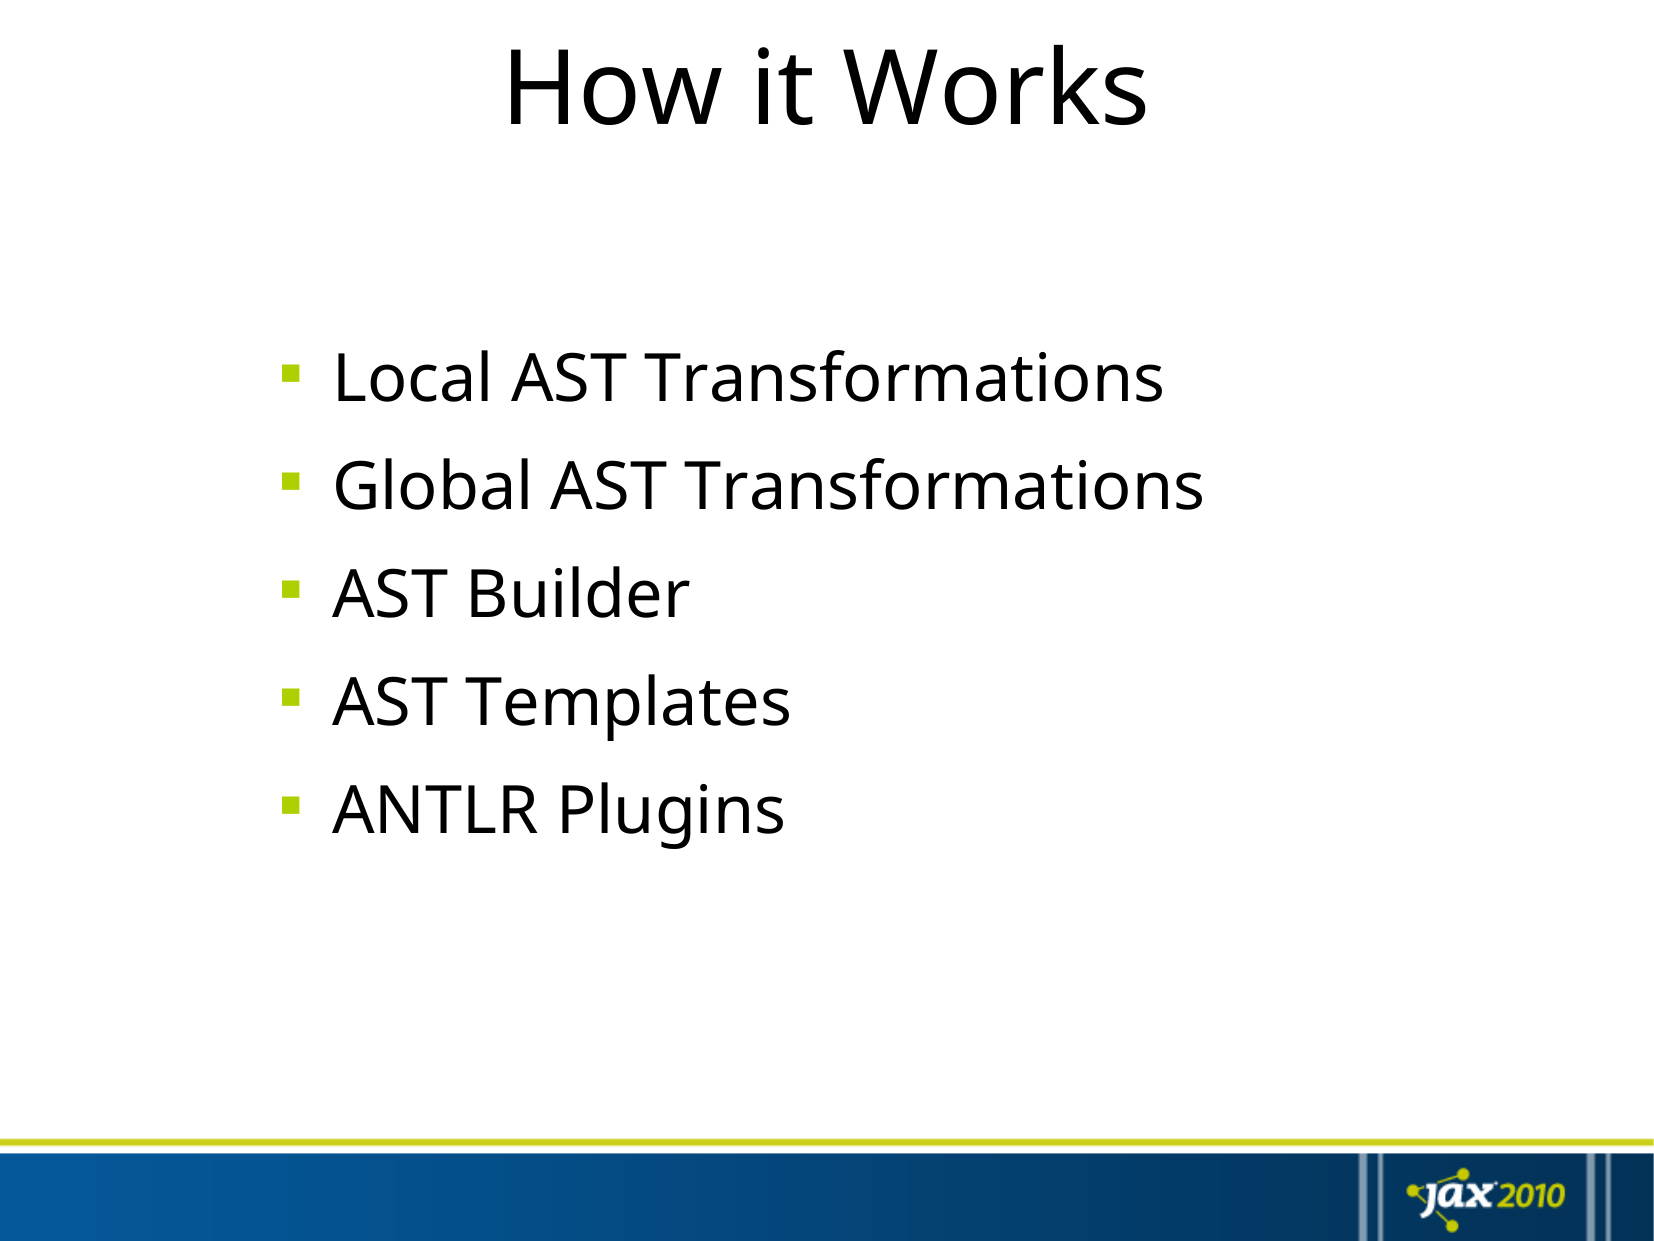

How it Works
# Local AST Transformations
Global AST Transformations
AST Builder
AST Templates
ANTLR Plugins